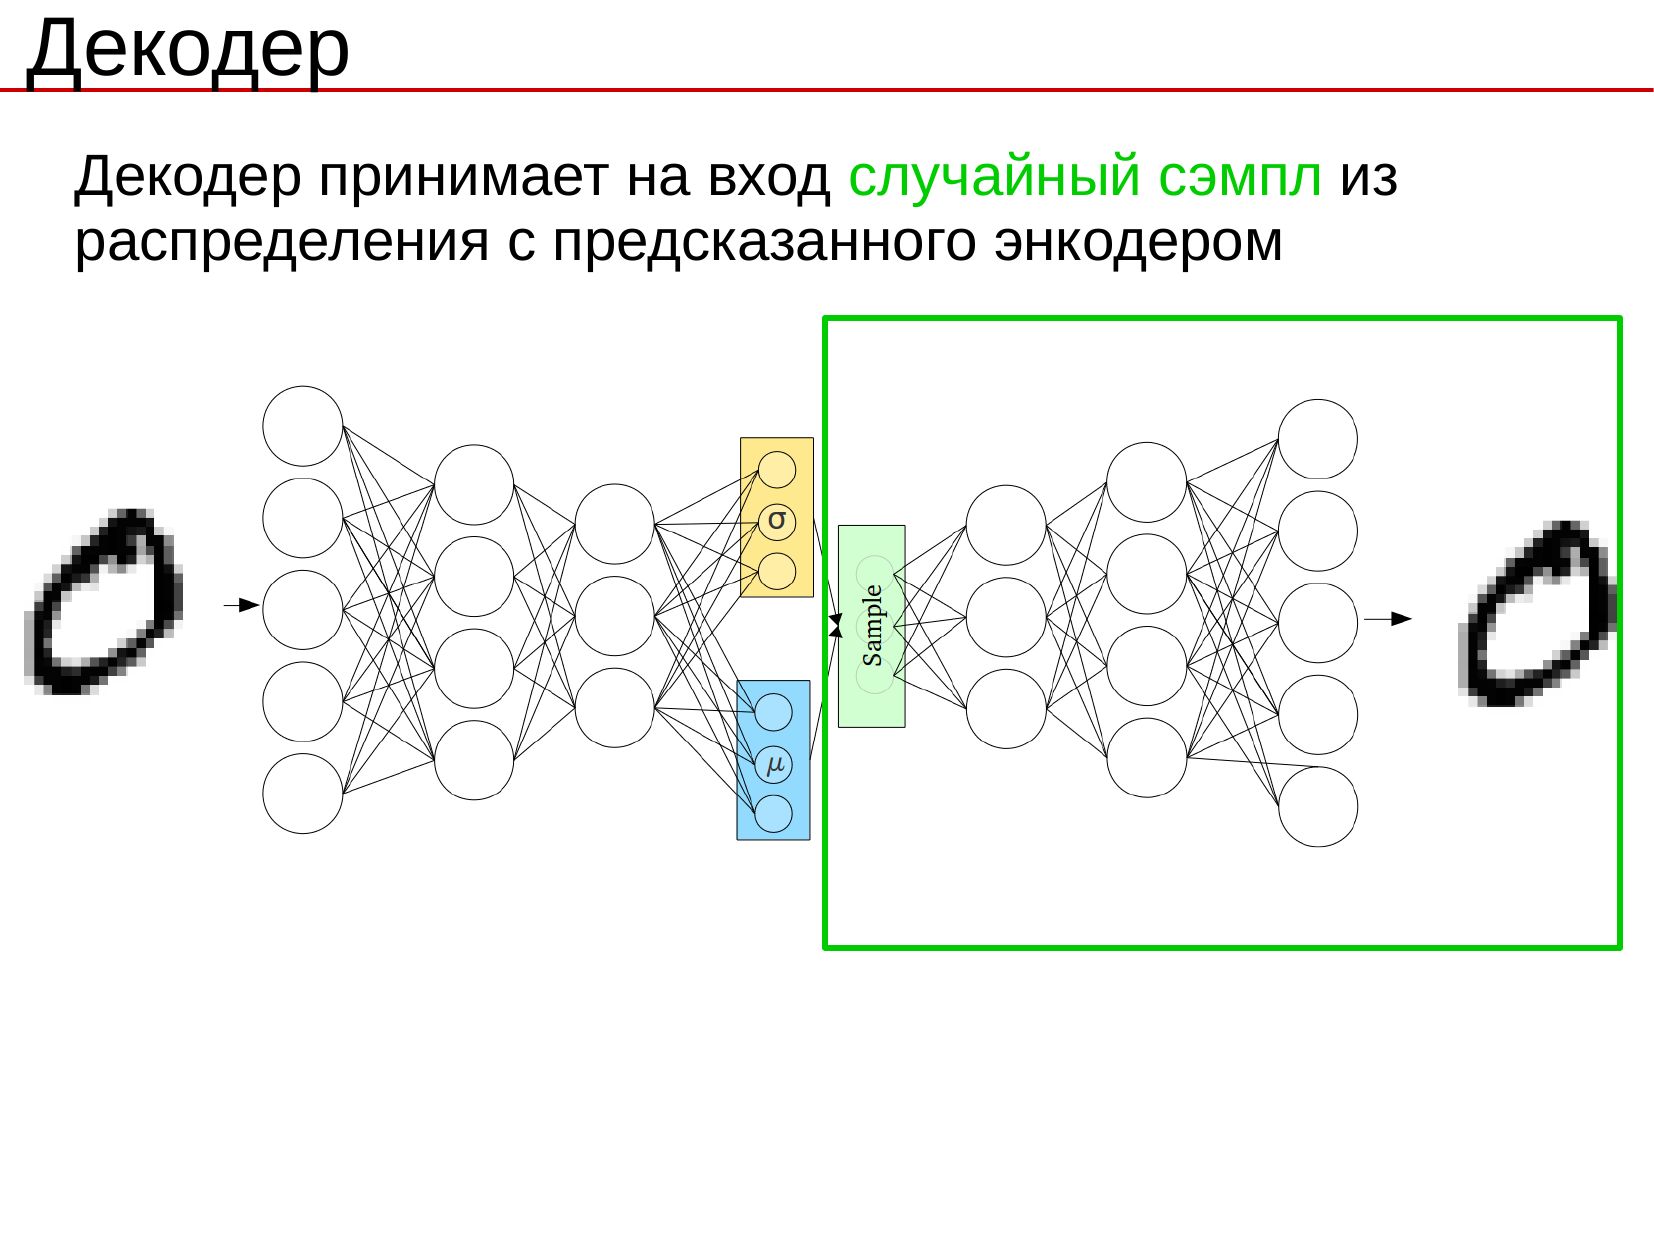

# Декодер
Декодер принимает на вход случайный сэмпл из распределения с предсказанного энкодером